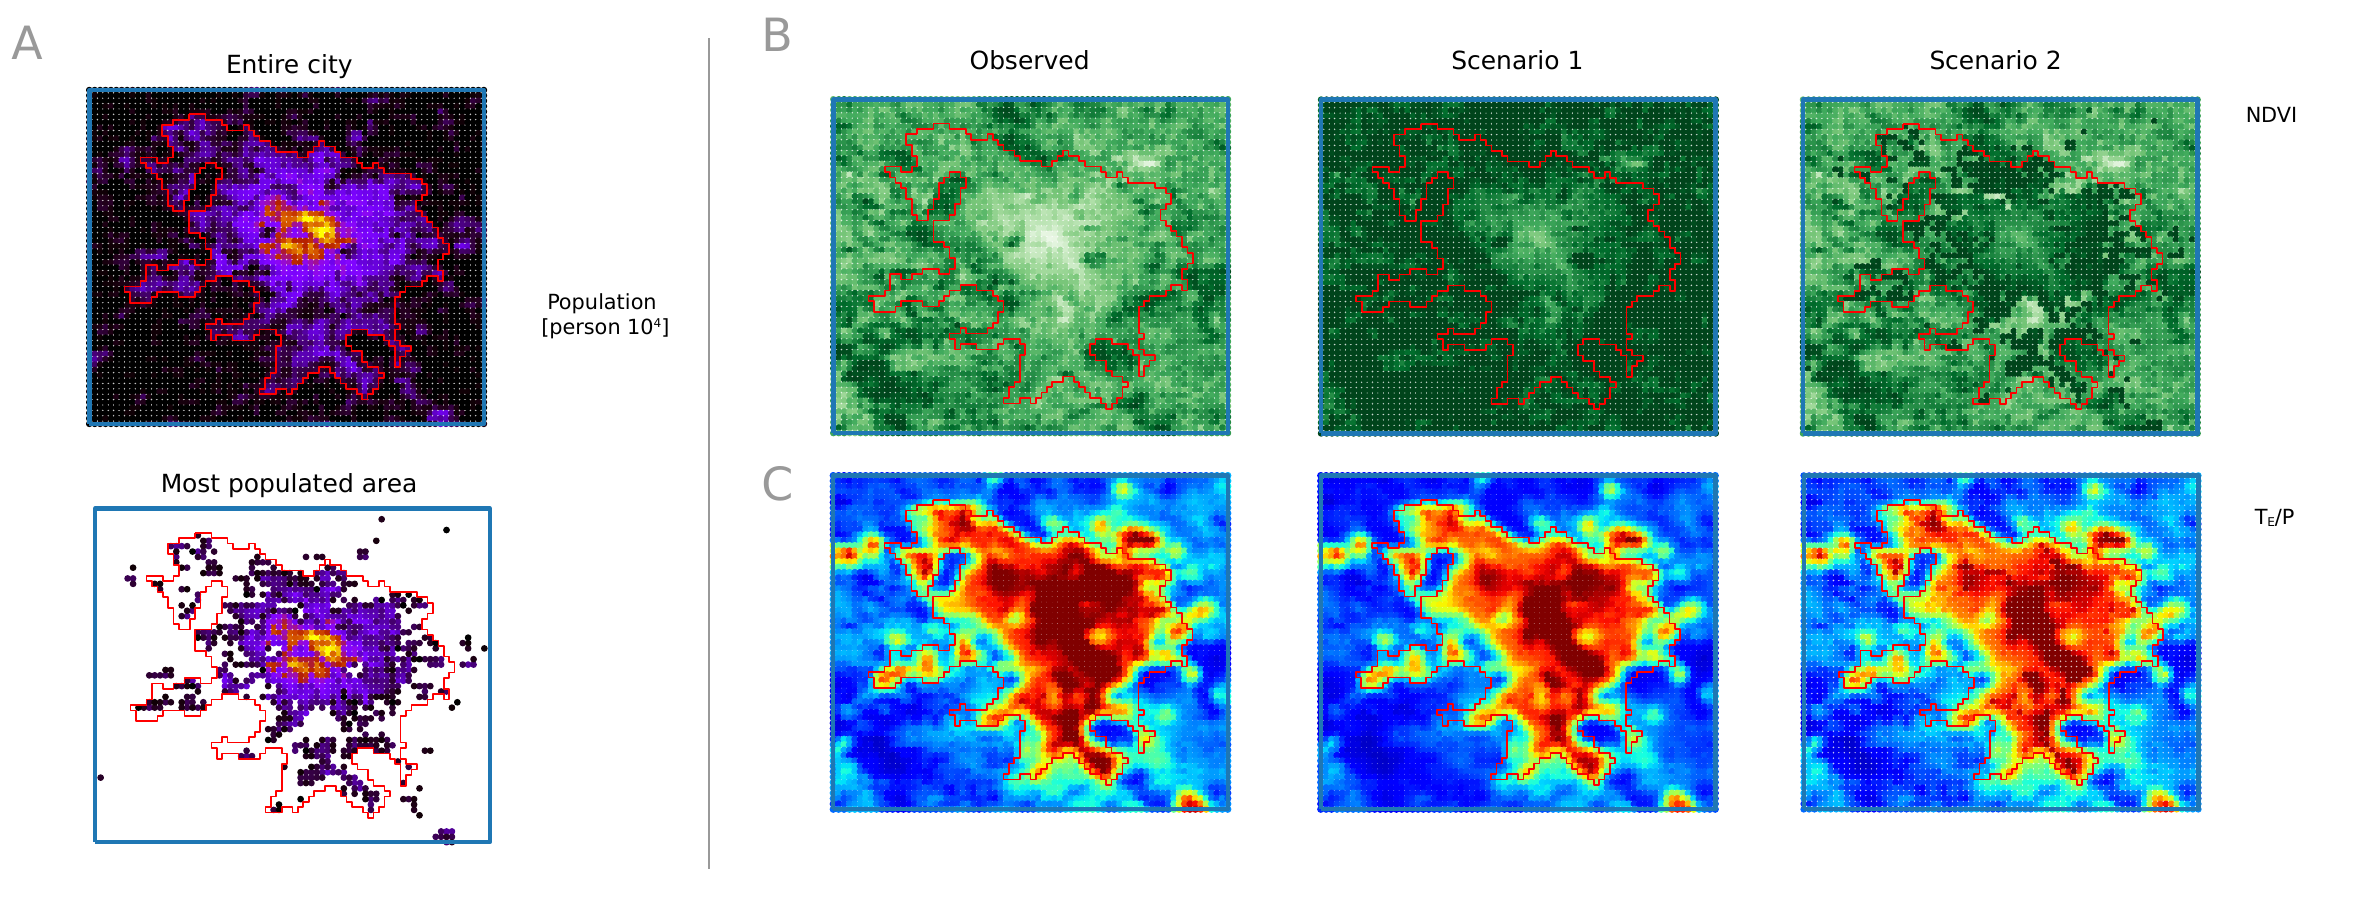

B
A
Observed
Scenario 1
Scenario 2
Entire city
NDVI
Population
[person 104]
C
Most populated area
TE/P